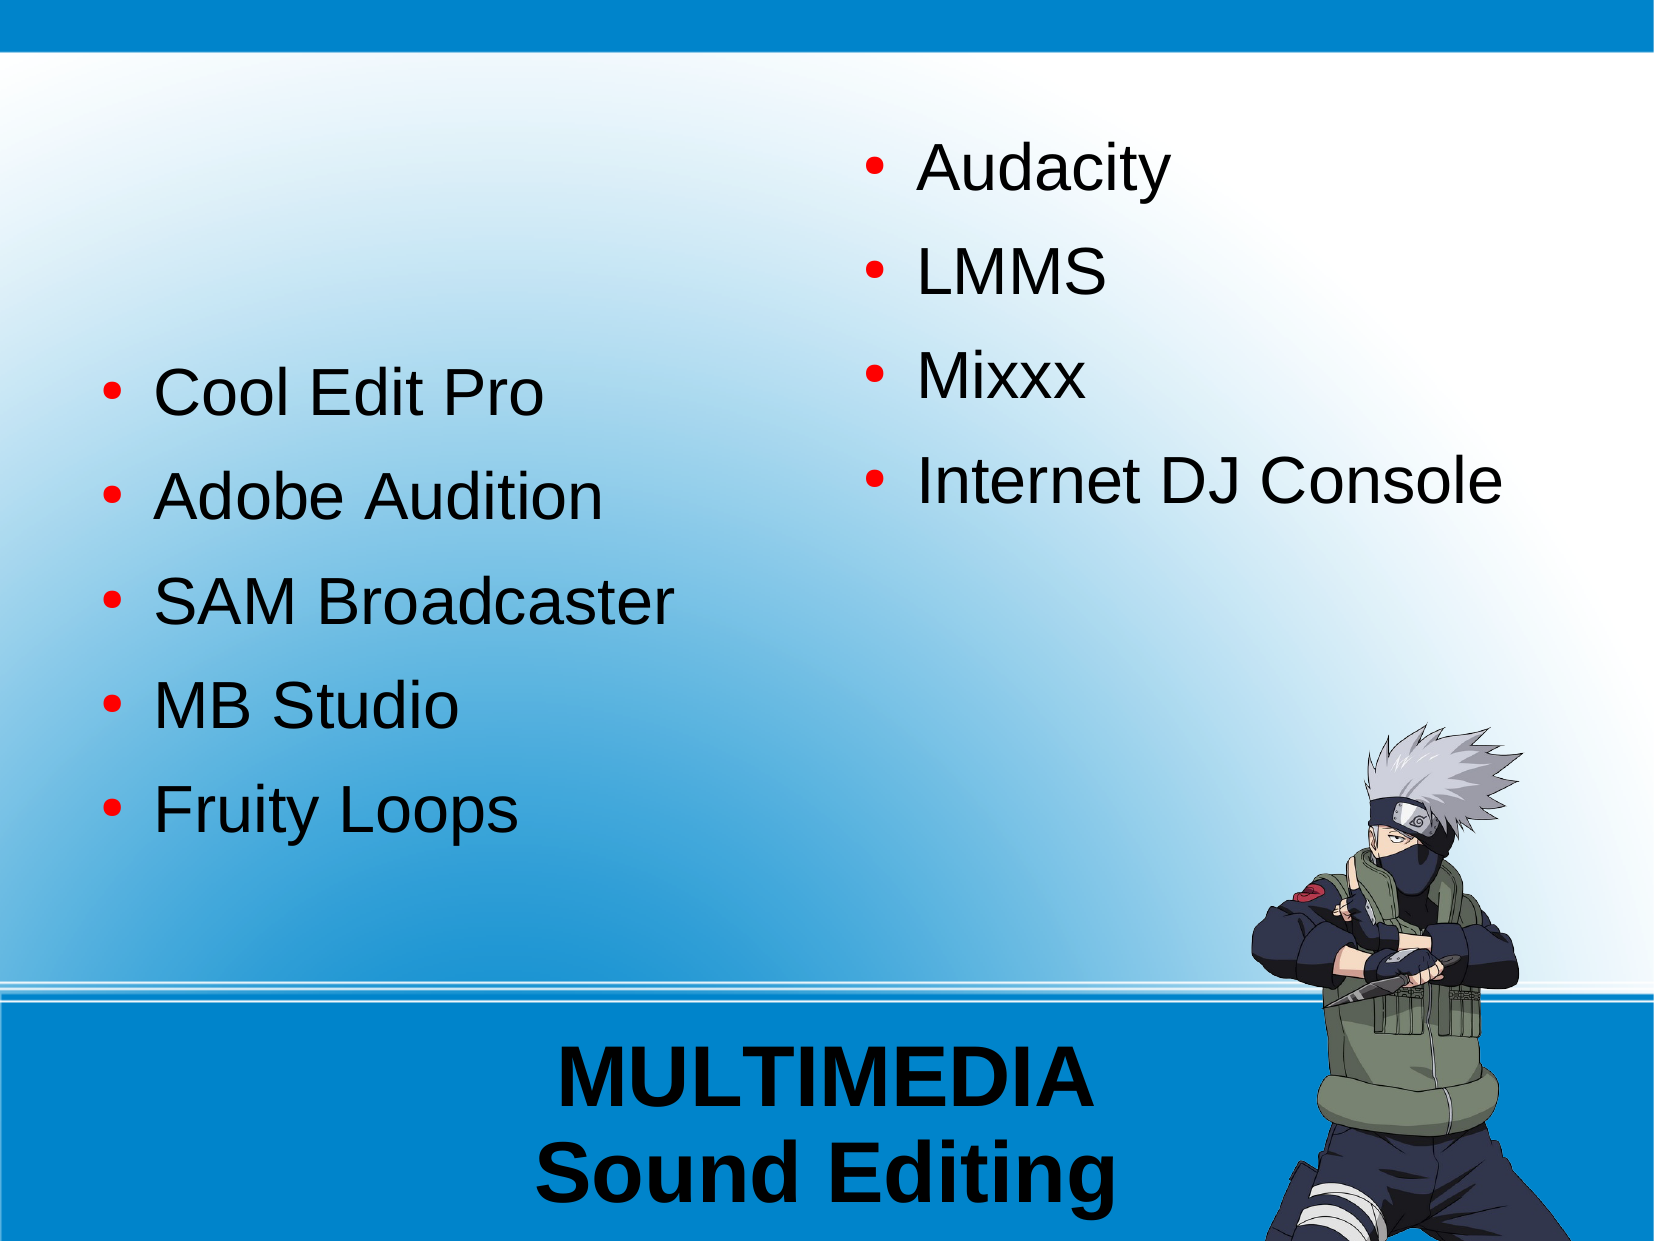

Audacity
LMMS
Mixxx
Internet DJ Console
Cool Edit Pro
Adobe Audition
SAM Broadcaster
MB Studio
Fruity Loops
# MULTIMEDIA Sound Editing